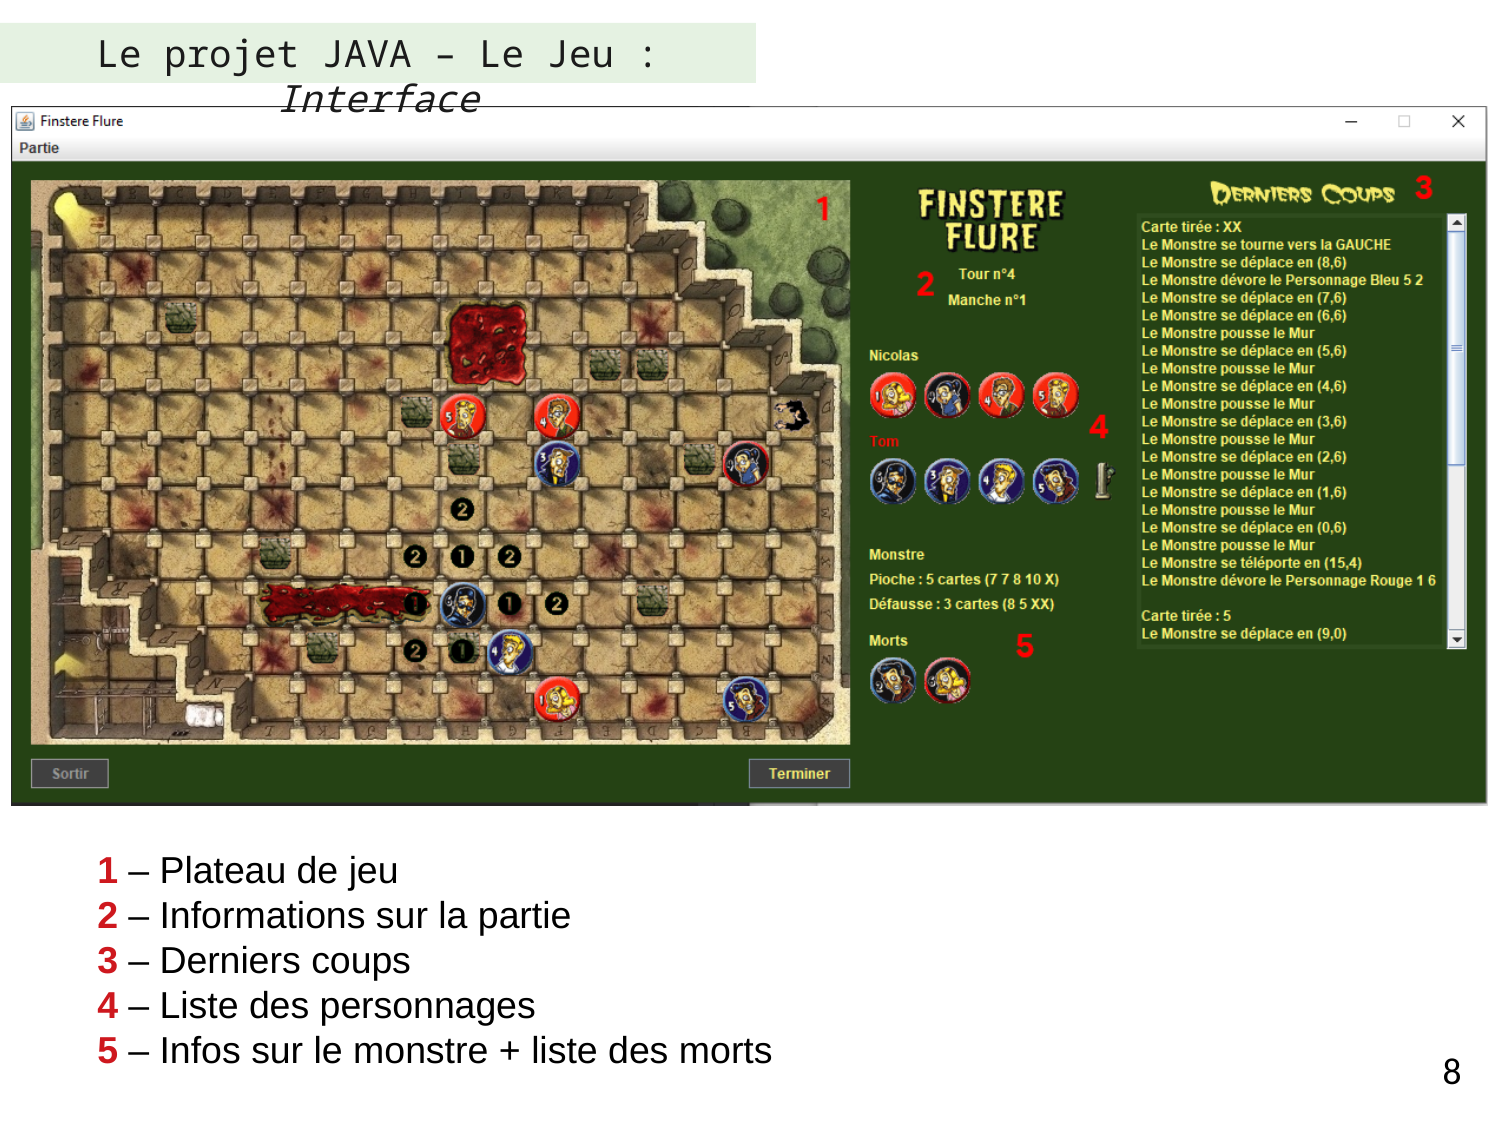

Le projet JAVA – Le Jeu : Interface
1 – Plateau de jeu
2 – Informations sur la partie
3 – Derniers coups
4 – Liste des personnages
5 – Infos sur le monstre + liste des morts